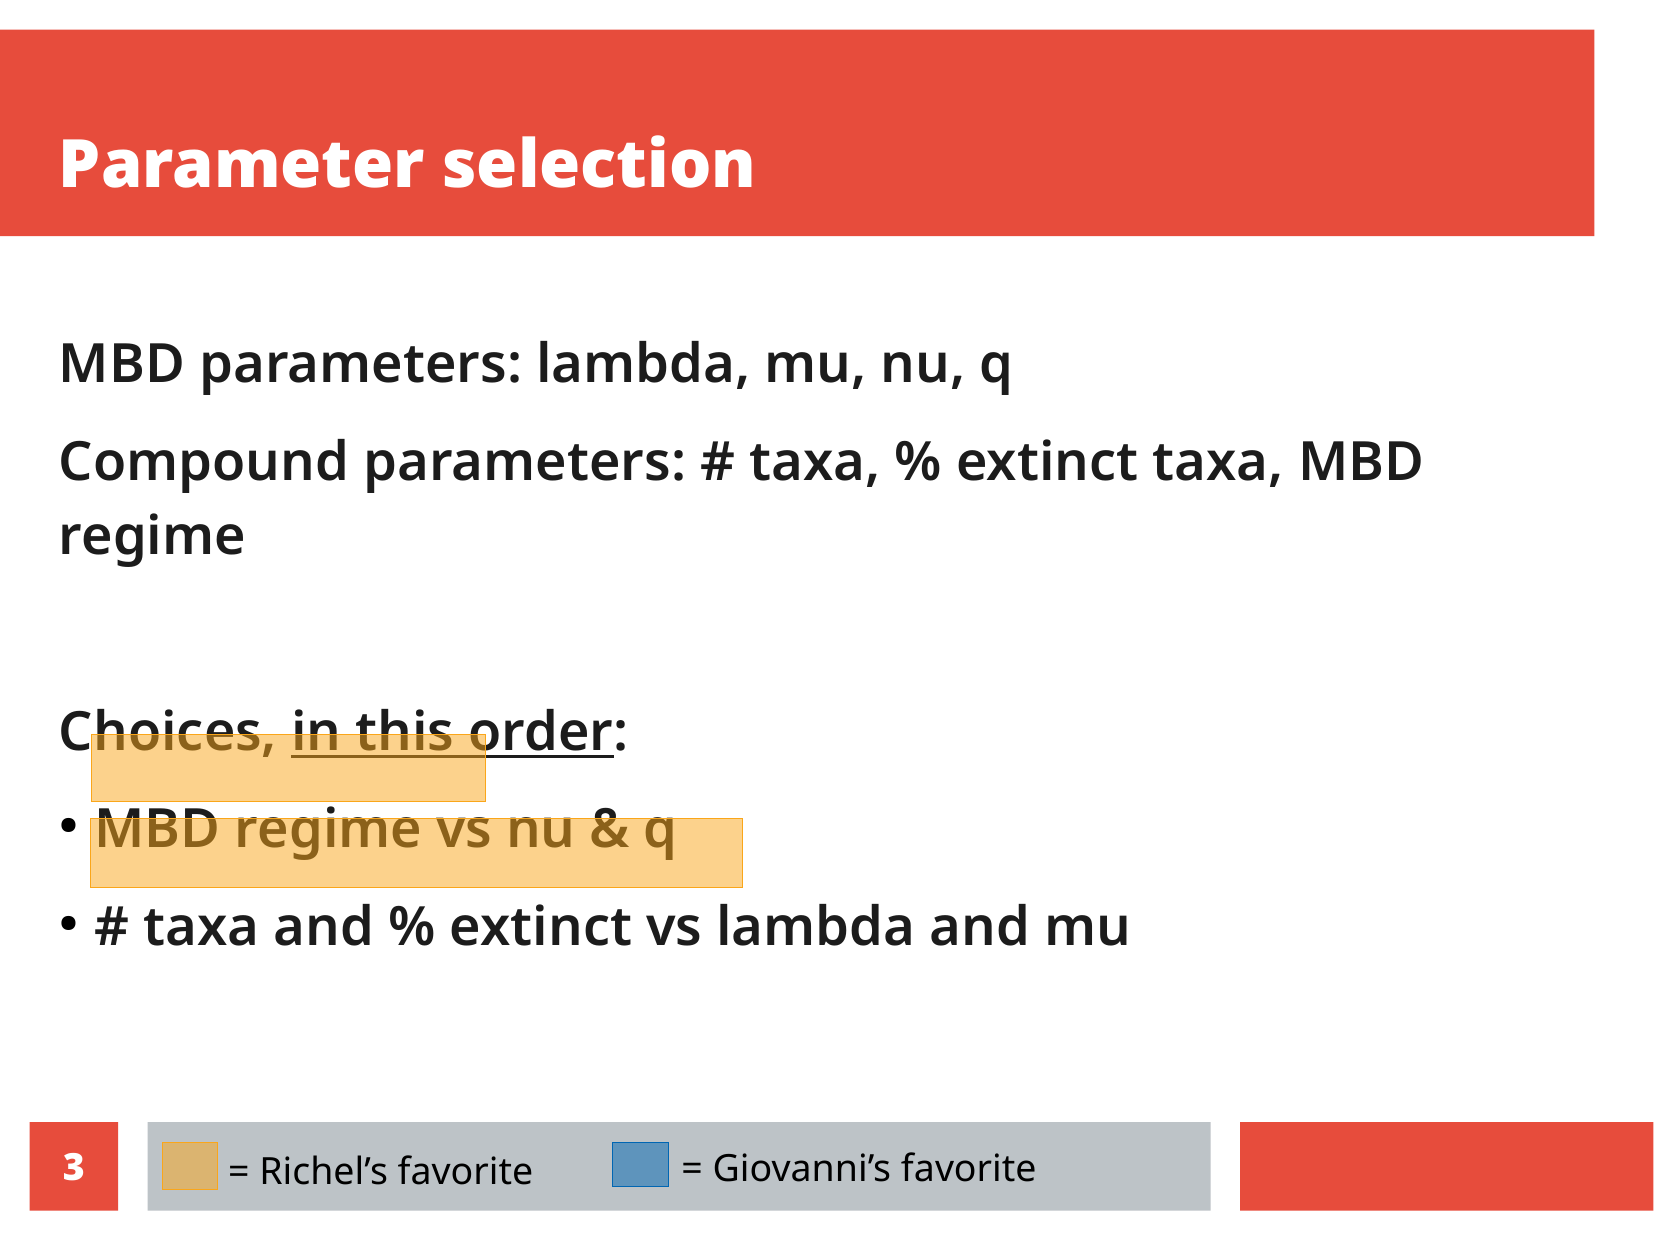

# Parameter selection
MBD parameters: lambda, mu, nu, q
Compound parameters: # taxa, % extinct taxa, MBD regime
Choices, in this order:
MBD regime vs nu & q
# taxa and % extinct vs lambda and mu
3
 = Giovanni’s favorite
 = Richel’s favorite